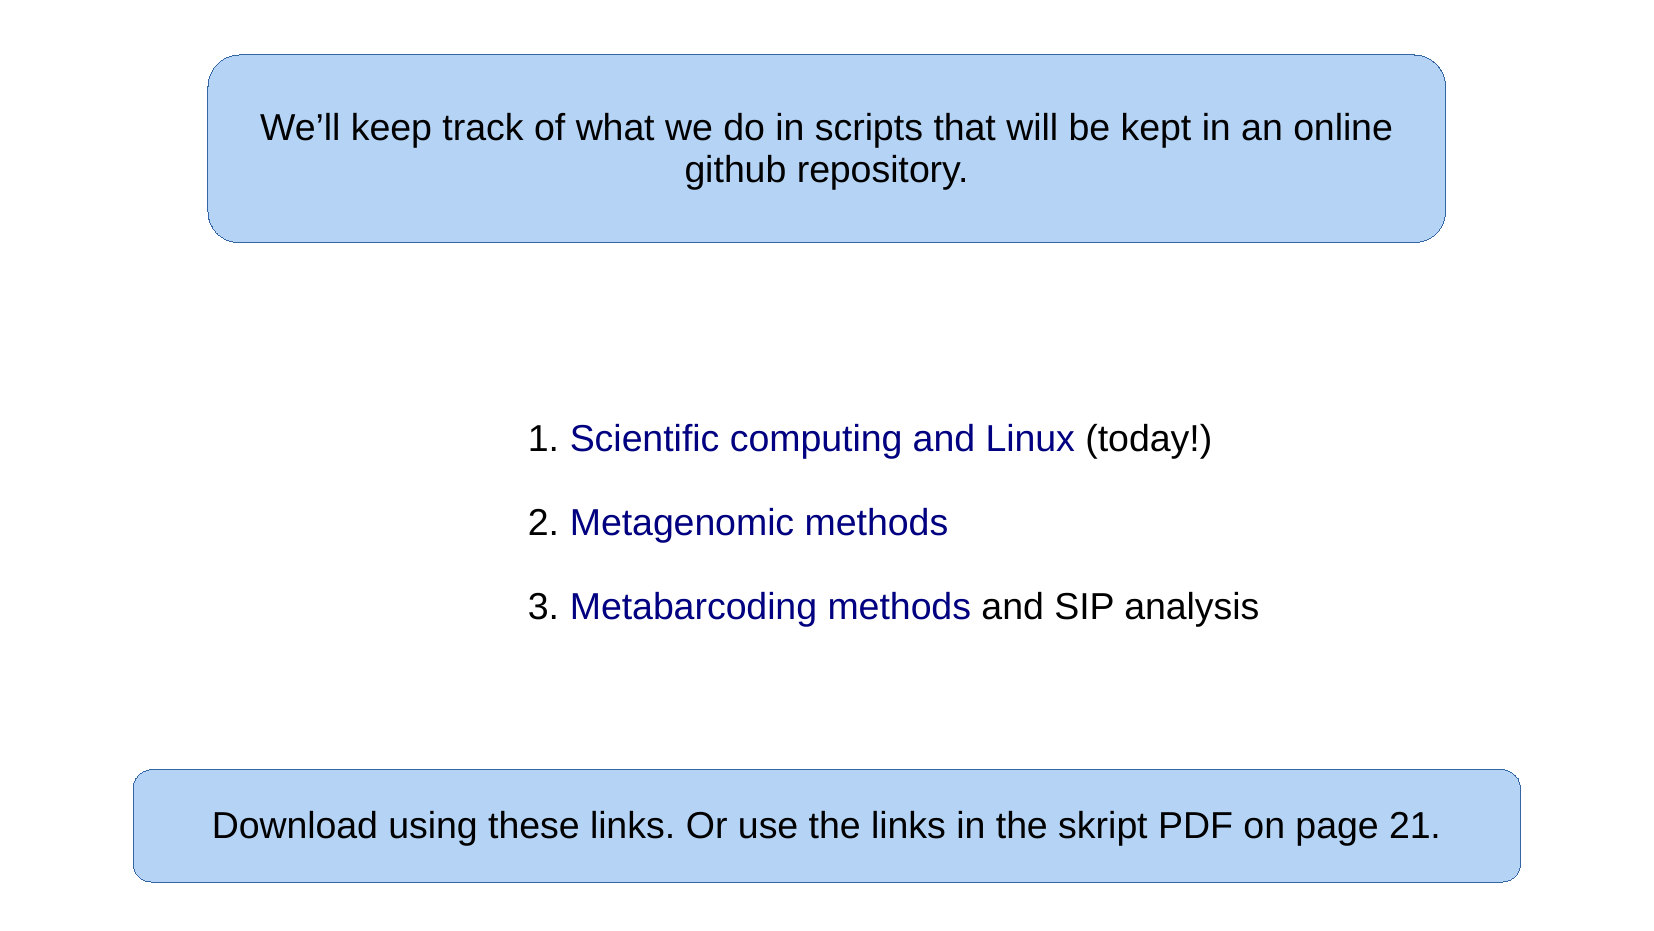

We’ll keep track of what we do in scripts that will be kept in an online github repository.
1. Scientific computing and Linux (today!)
2. Metagenomic methods
3. Metabarcoding methods and SIP analysis
Download using these links. Or use the links in the skript PDF on page 21.